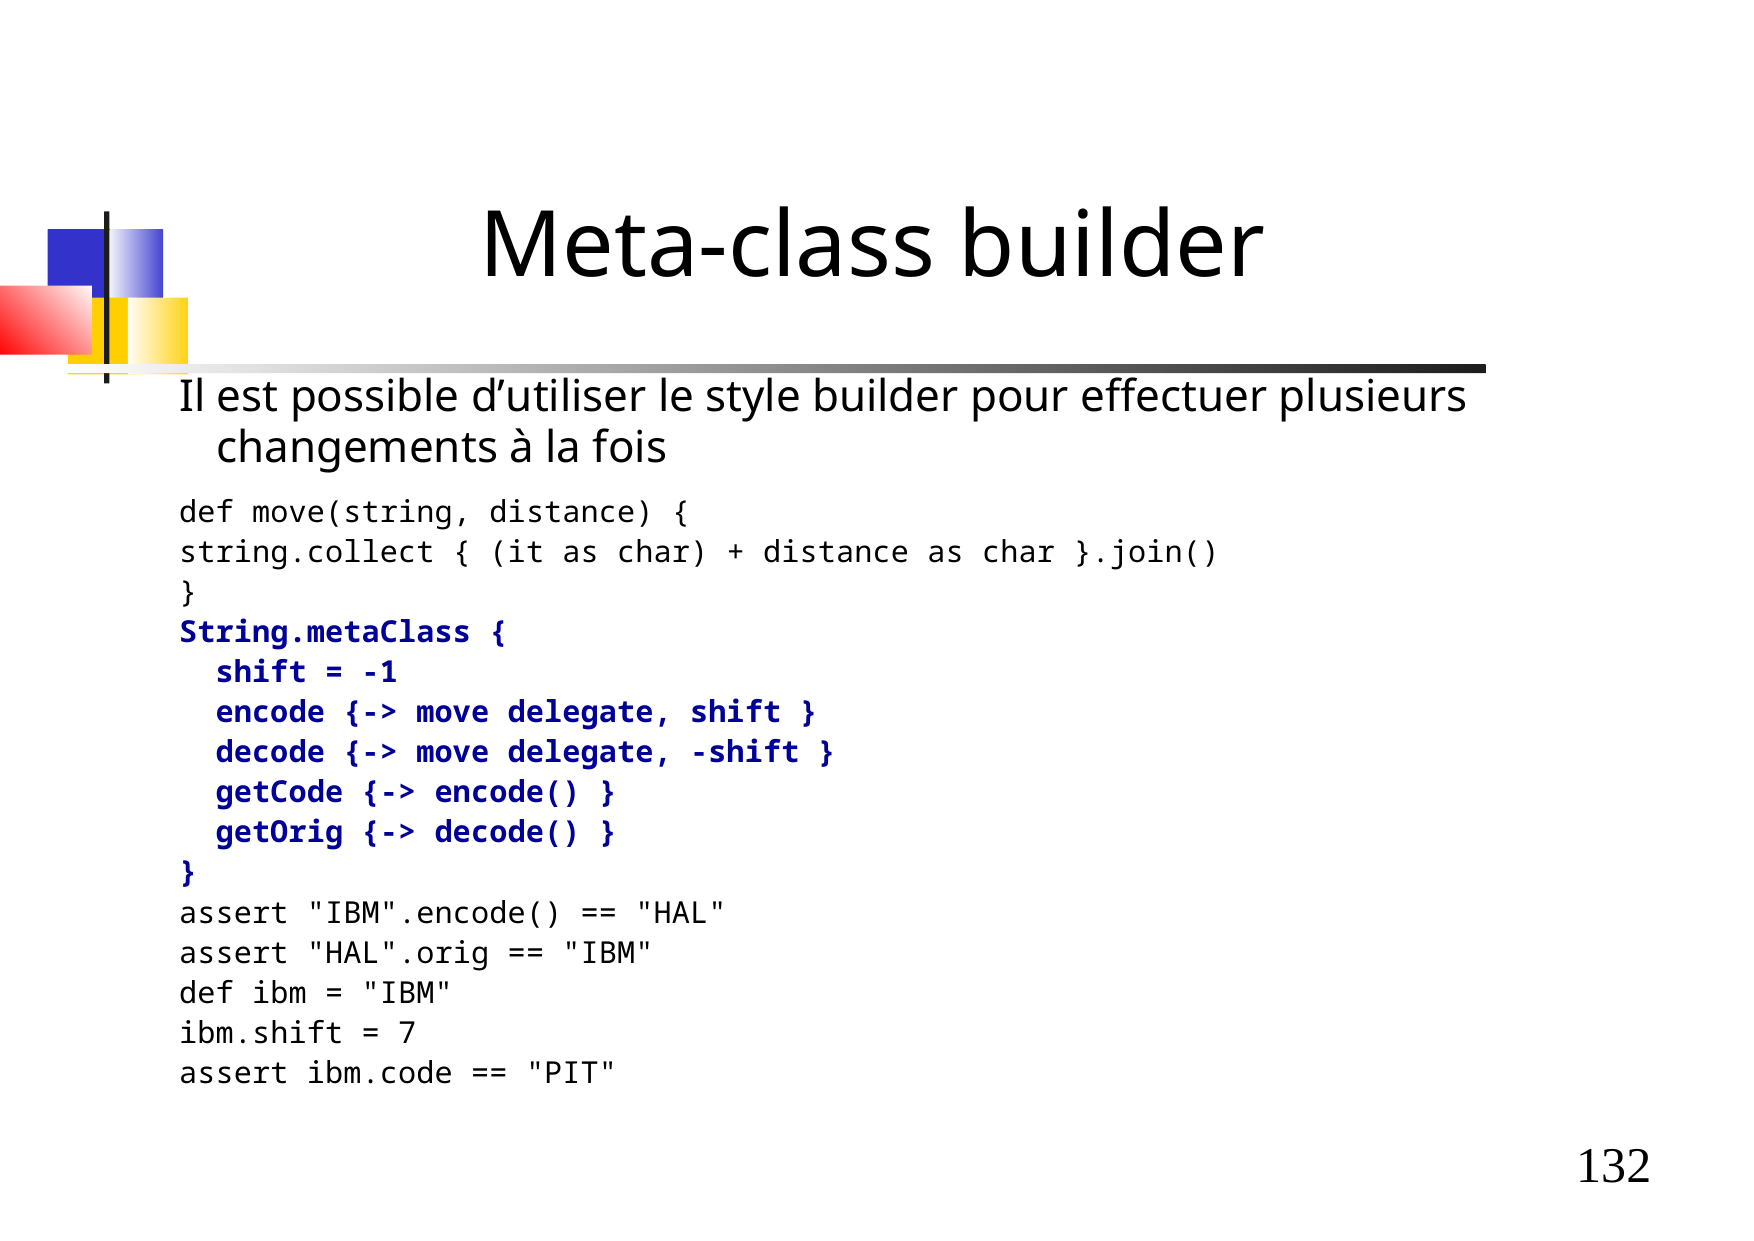

# Meta-class builder
Il est possible d’utiliser le style builder pour effectuer plusieurs changements à la fois
def move(string, distance) {
string.collect { (it as char) + distance as char }.join()
}
String.metaClass {
 shift = -1
 encode {-> move delegate, shift }
 decode {-> move delegate, -shift }
 getCode {-> encode() }
 getOrig {-> decode() }
}
assert "IBM".encode() == "HAL"
assert "HAL".orig == "IBM"
def ibm = "IBM"
ibm.shift = 7
assert ibm.code == "PIT"